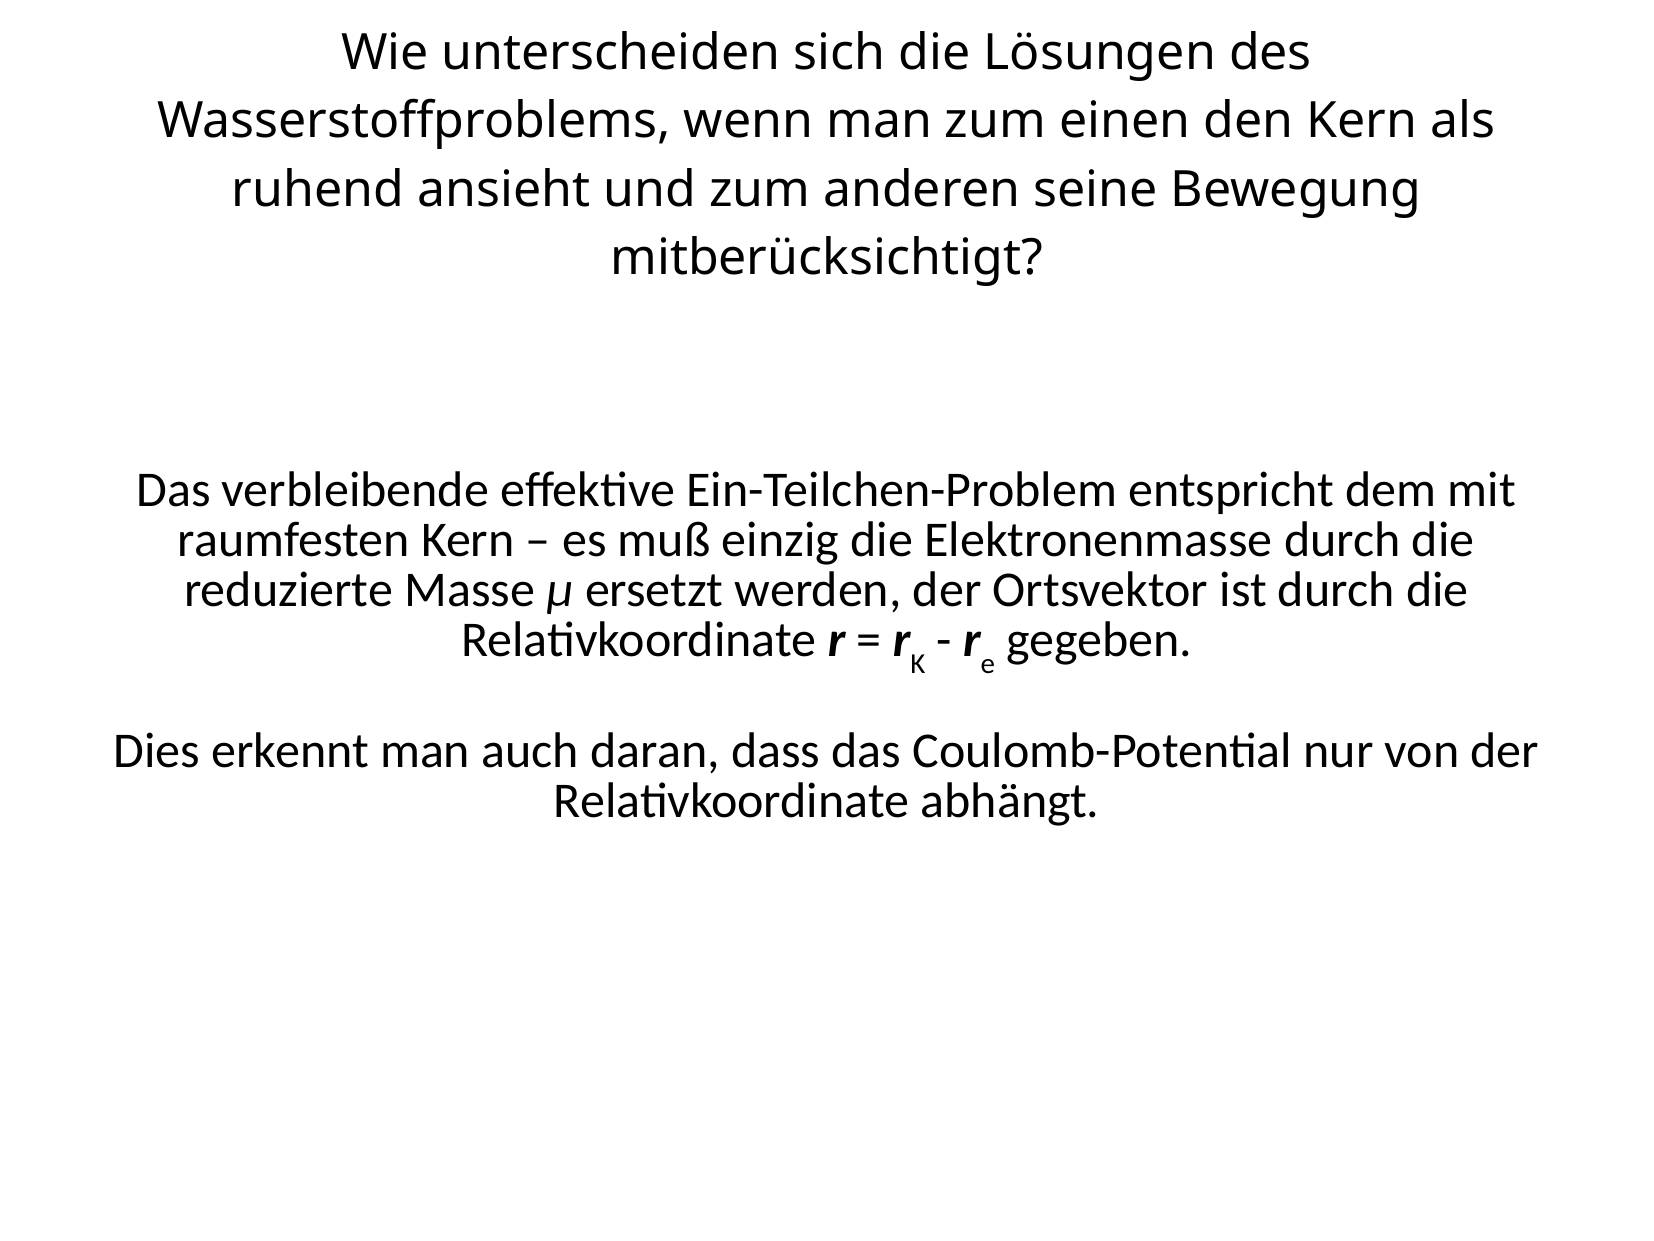

# Wie unterscheiden sich die Lösungen des Wasserstoffproblems, wenn man zum einen den Kern als ruhend ansieht und zum anderen seine Bewegung mitberücksichtigt?
Das verbleibende effektive Ein-Teilchen-Problem entspricht dem mit raumfesten Kern – es muß einzig die Elektronenmasse durch die reduzierte Masse μ ersetzt werden, der Ortsvektor ist durch die Relativkoordinate r = rK - re gegeben.
Dies erkennt man auch daran, dass das Coulomb-Potential nur von der Relativkoordinate abhängt.